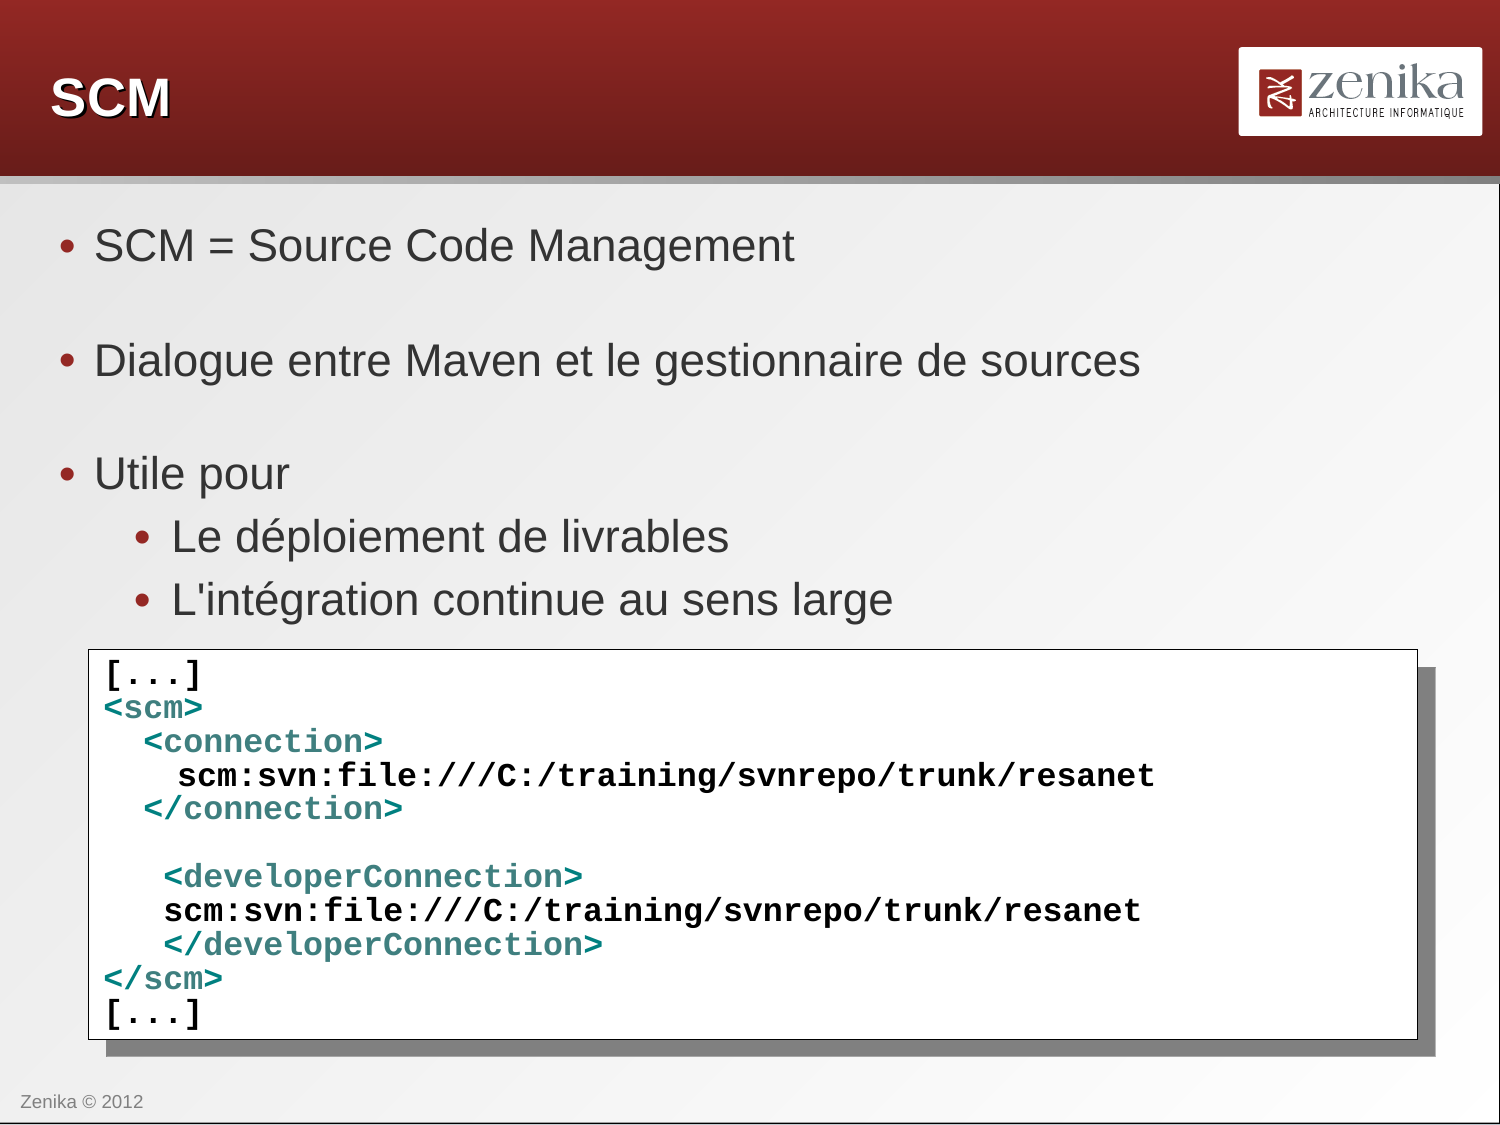

# SCM
SCM = Source Code Management
Dialogue entre Maven et le gestionnaire de sources
Utile pour
Le déploiement de livrables
L'intégration continue au sens large
[...]
<scm>
 <connection>
	scm:svn:file:///C:/training/svnrepo/trunk/resanet
 </connection>
 <developerConnection>
 scm:svn:file:///C:/training/svnrepo/trunk/resanet
 </developerConnection>
</scm>
[...]